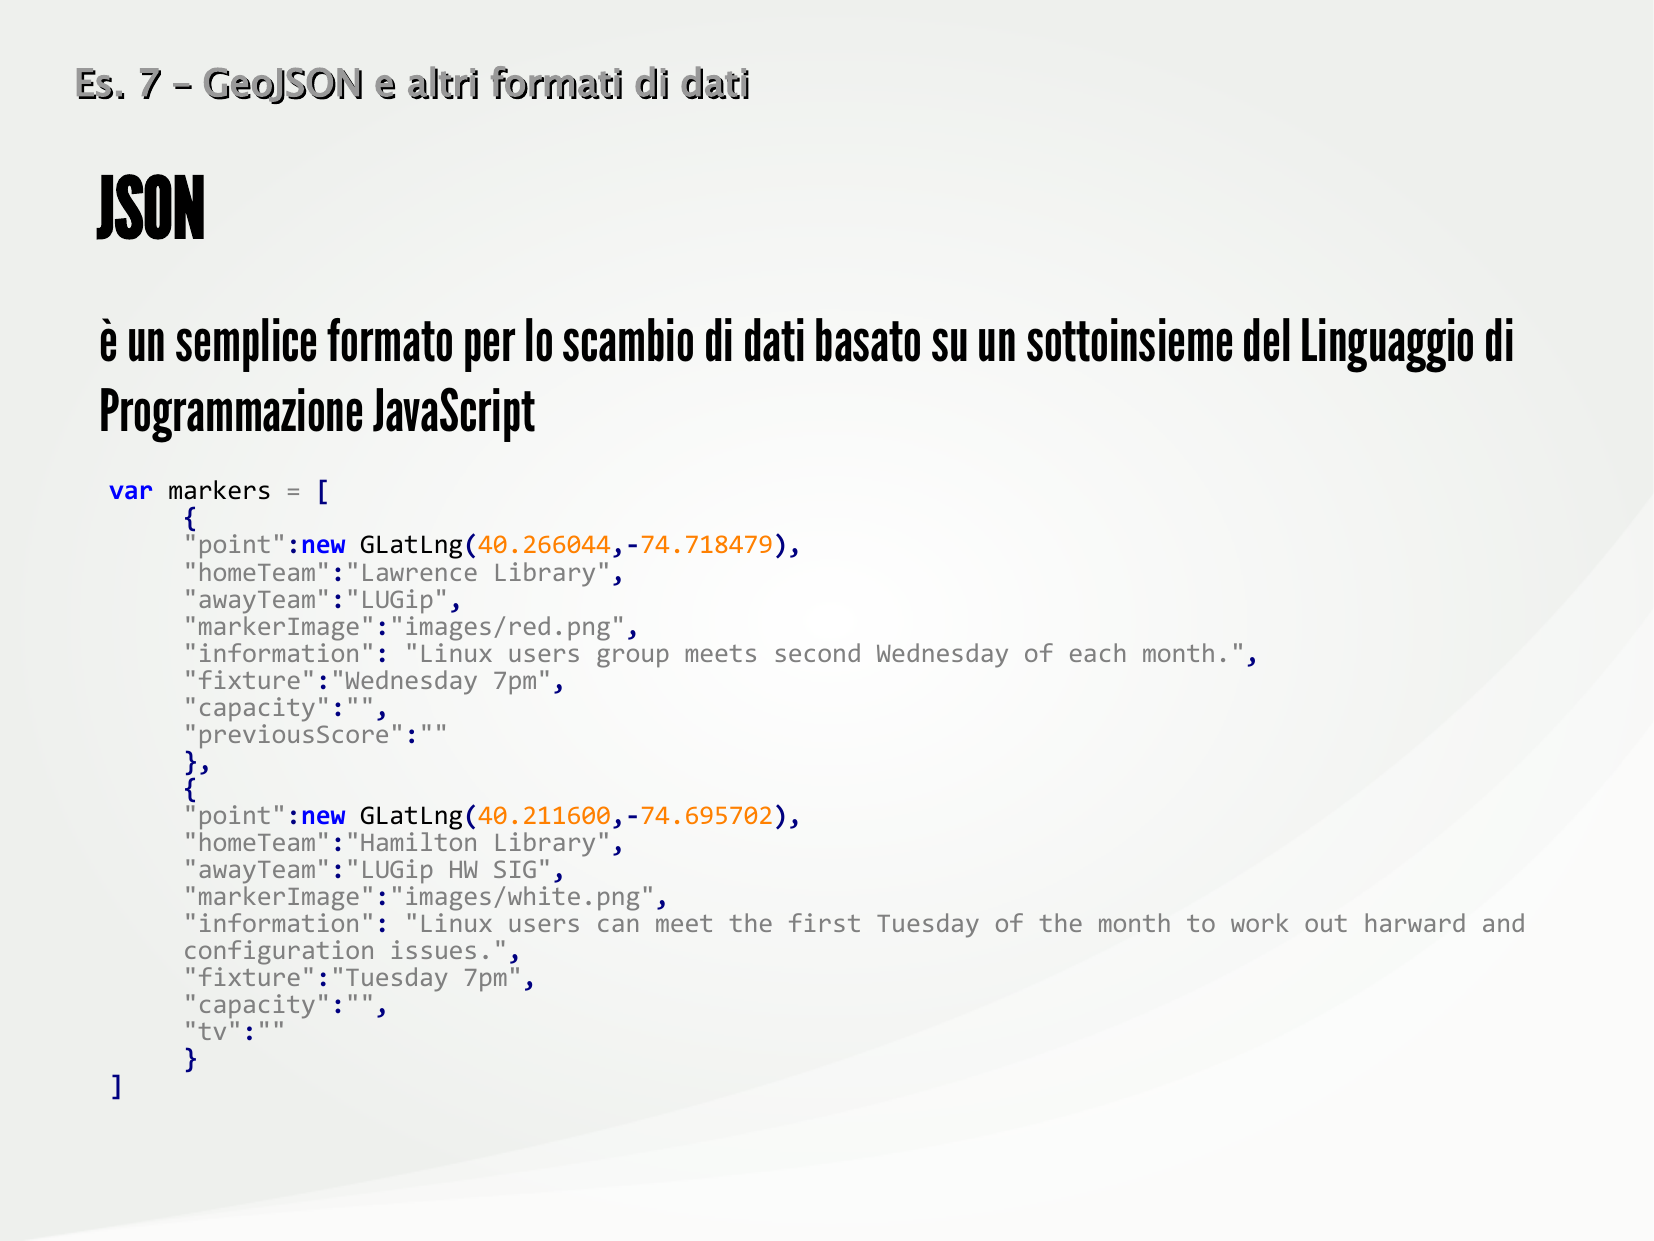

Es. 7 – GeoJSON e altri formati di dati
JSON
è un semplice formato per lo scambio di dati basato su un sottoinsieme del Linguaggio di Programmazione JavaScript
var markers = [
	{
	"point":new GLatLng(40.266044,-74.718479),
	"homeTeam":"Lawrence Library",
	"awayTeam":"LUGip",
	"markerImage":"images/red.png",
	"information": "Linux users group meets second Wednesday of each month.",
	"fixture":"Wednesday 7pm",
	"capacity":"",
	"previousScore":""
	},
	{
	"point":new GLatLng(40.211600,-74.695702),
	"homeTeam":"Hamilton Library",
	"awayTeam":"LUGip HW SIG",
	"markerImage":"images/white.png",
	"information": "Linux users can meet the first Tuesday of the month to work out harward and 	configuration issues.",
	"fixture":"Tuesday 7pm",
	"capacity":"",
	"tv":""
	}
]